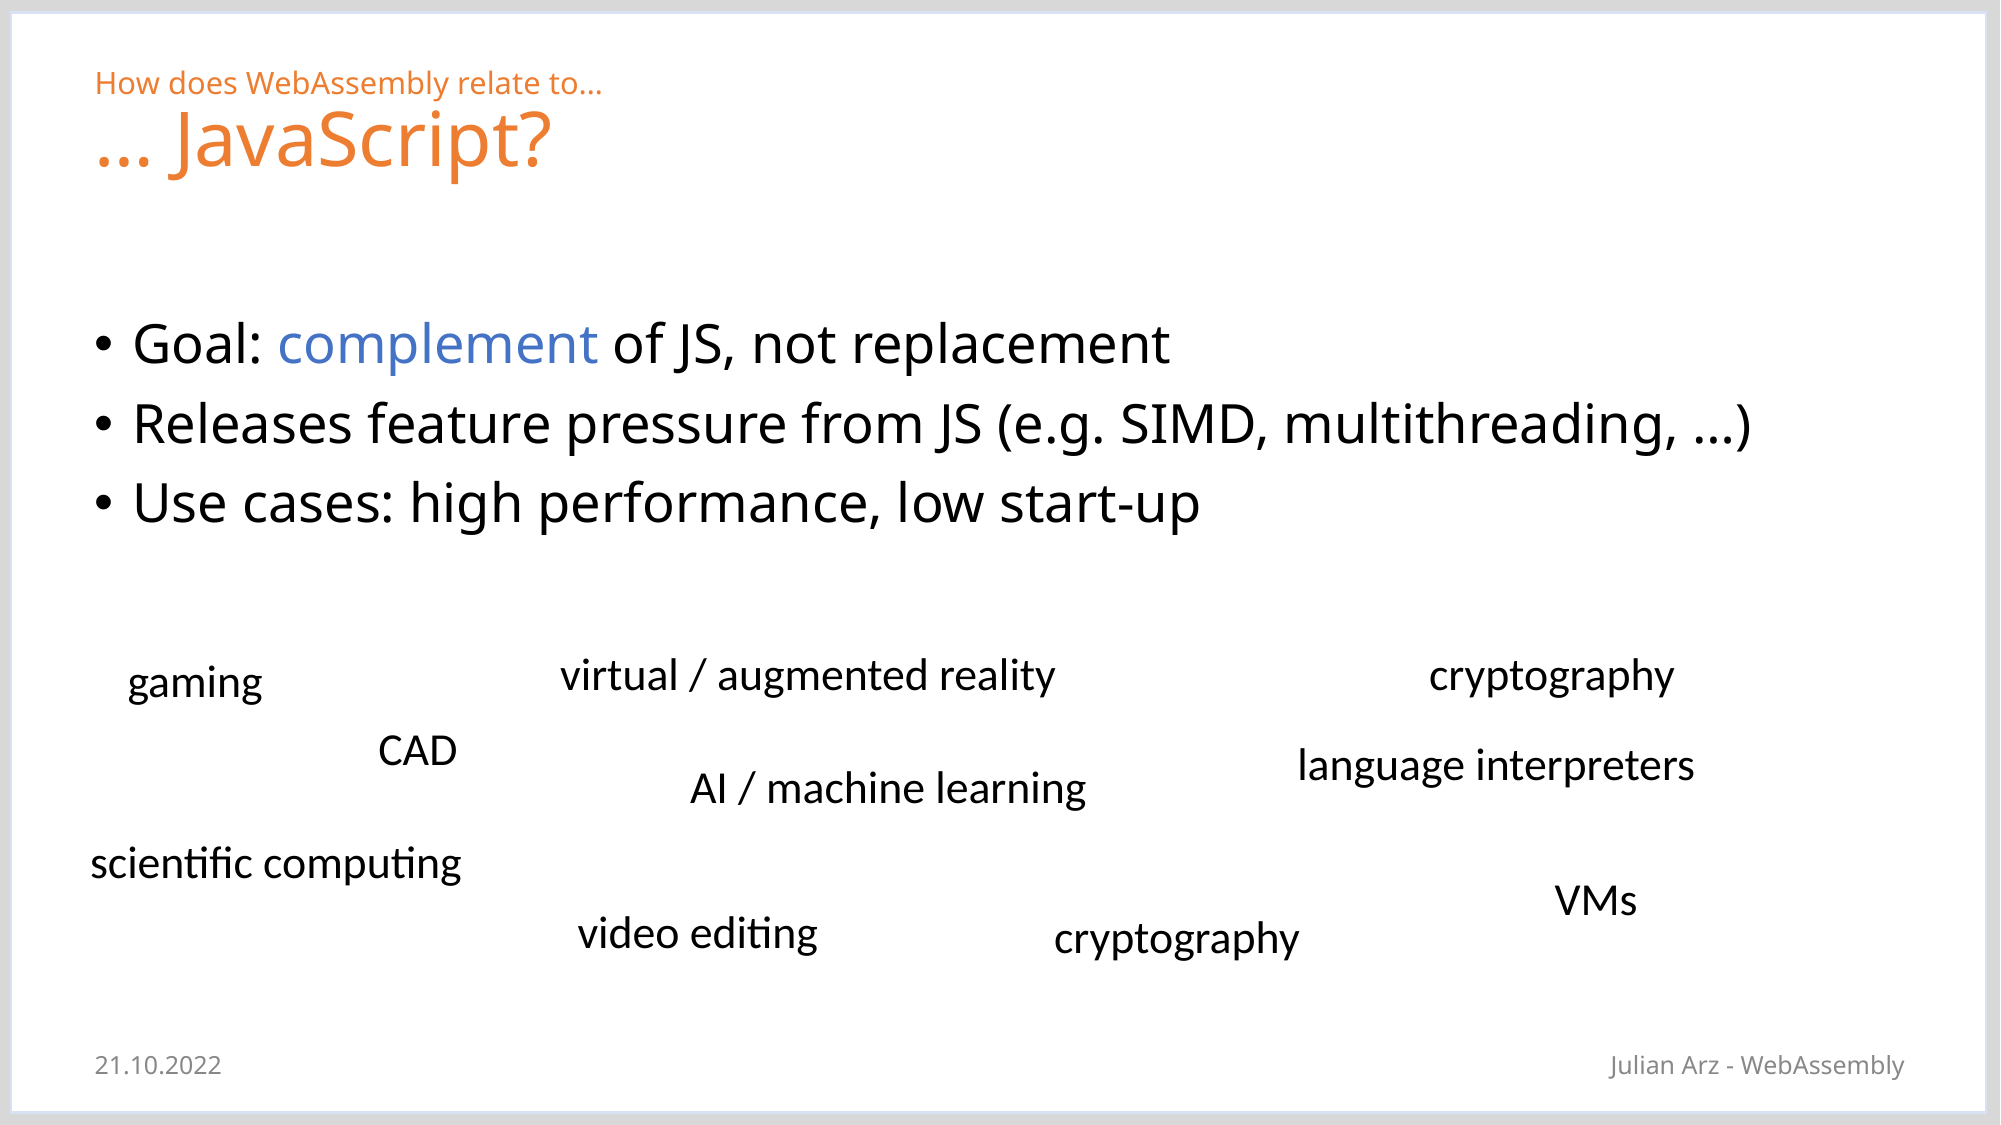

# How does WebAssembly relate to… … JavaScript?
Goal: complement of JS, not replacement
Releases feature pressure from JS (e.g. SIMD, multithreading, …)
Use cases: high performance, low start-up
virtual / augmented reality
cryptography
gaming
CAD
language interpreters
AI / machine learning
scientific computing
VMs
video editing
cryptography
21.10.2022
Julian Arz - WebAssembly